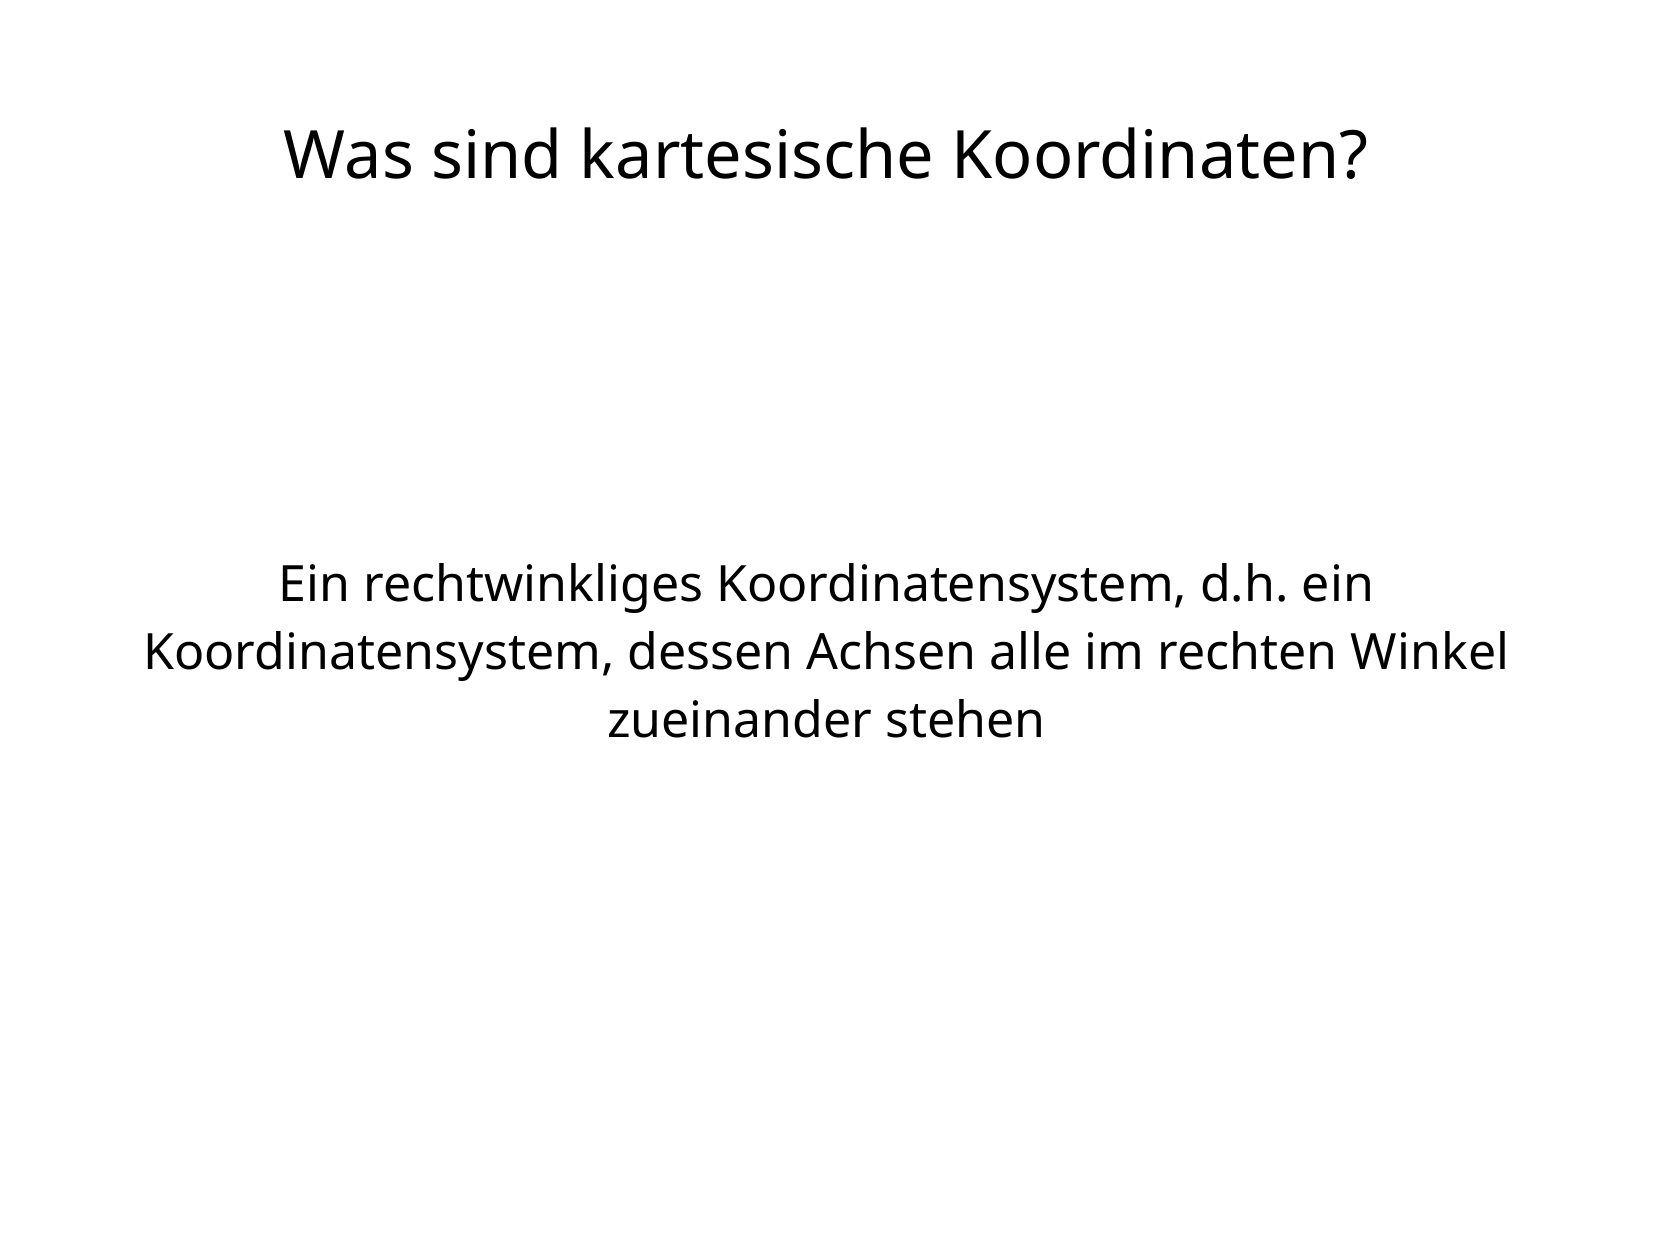

# Was sind kartesische Koordinaten?
Ein rechtwinkliges Koordinatensystem, d.h. ein Koordinatensystem, dessen Achsen alle im rechten Winkel zueinander stehen